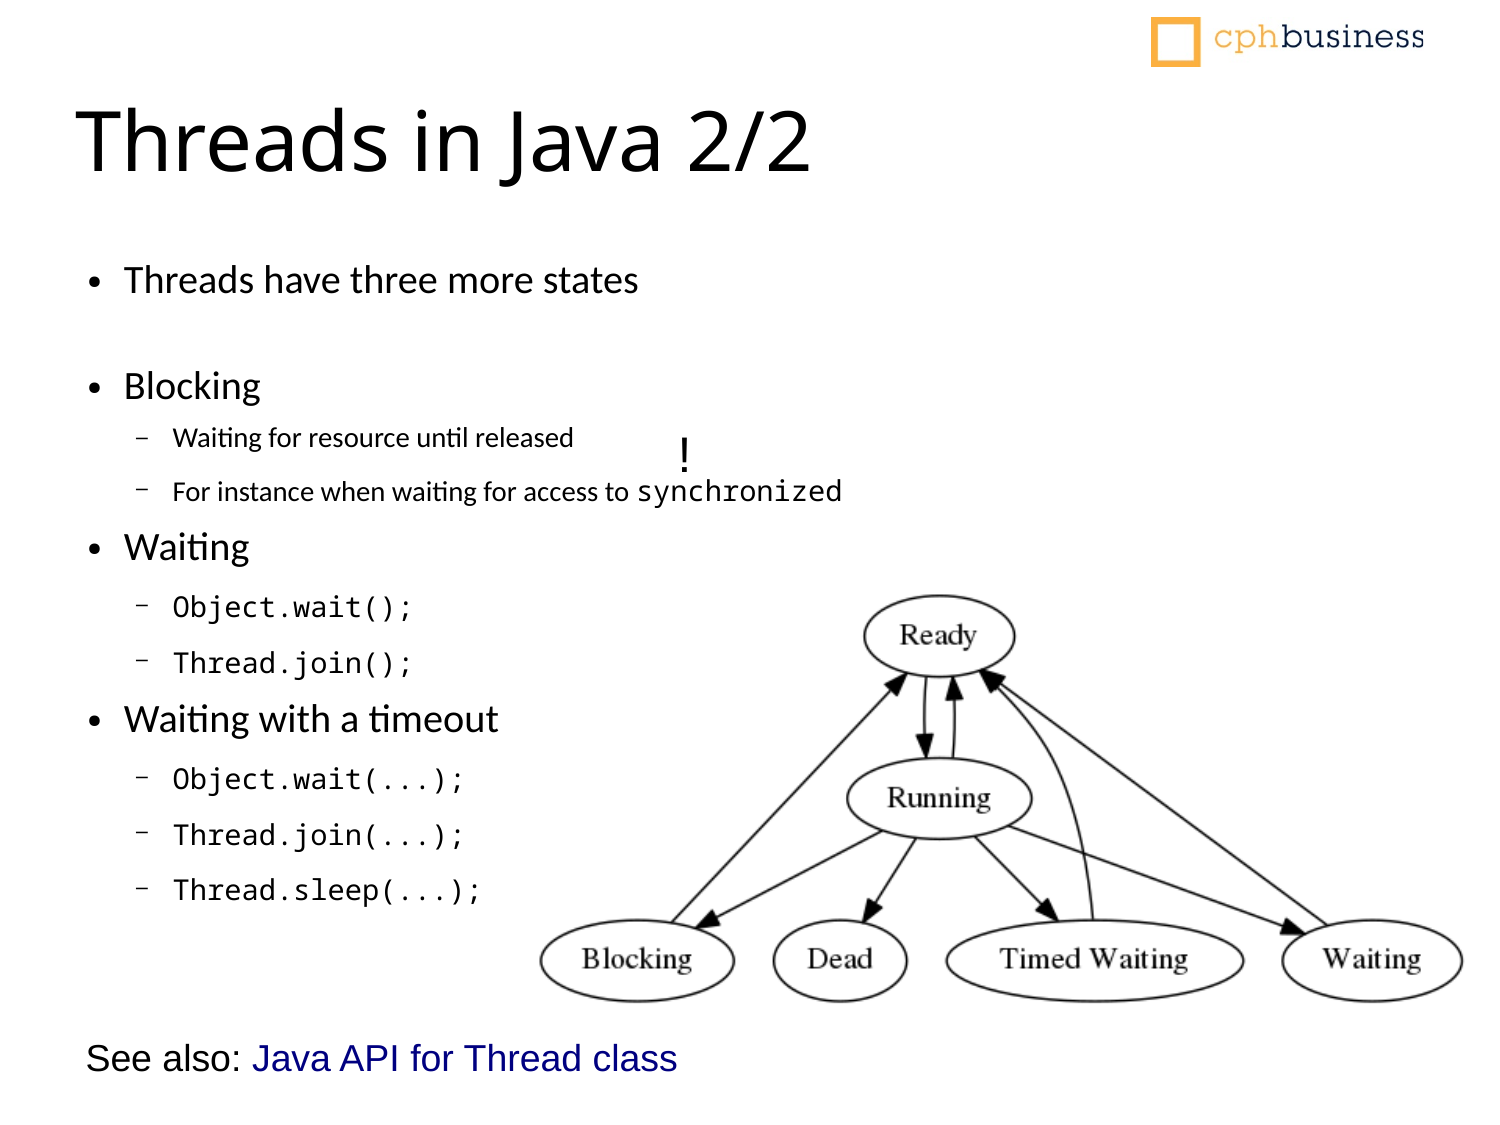

# Threads in Java 2/2
Threads have three more states
Blocking
Waiting for resource until released
For instance when waiting for access to synchronized
Waiting
Object.wait();
Thread.join();
Waiting with a timeout
Object.wait(...);
Thread.join(...);
Thread.sleep(...);
!
See also: Java API for Thread class